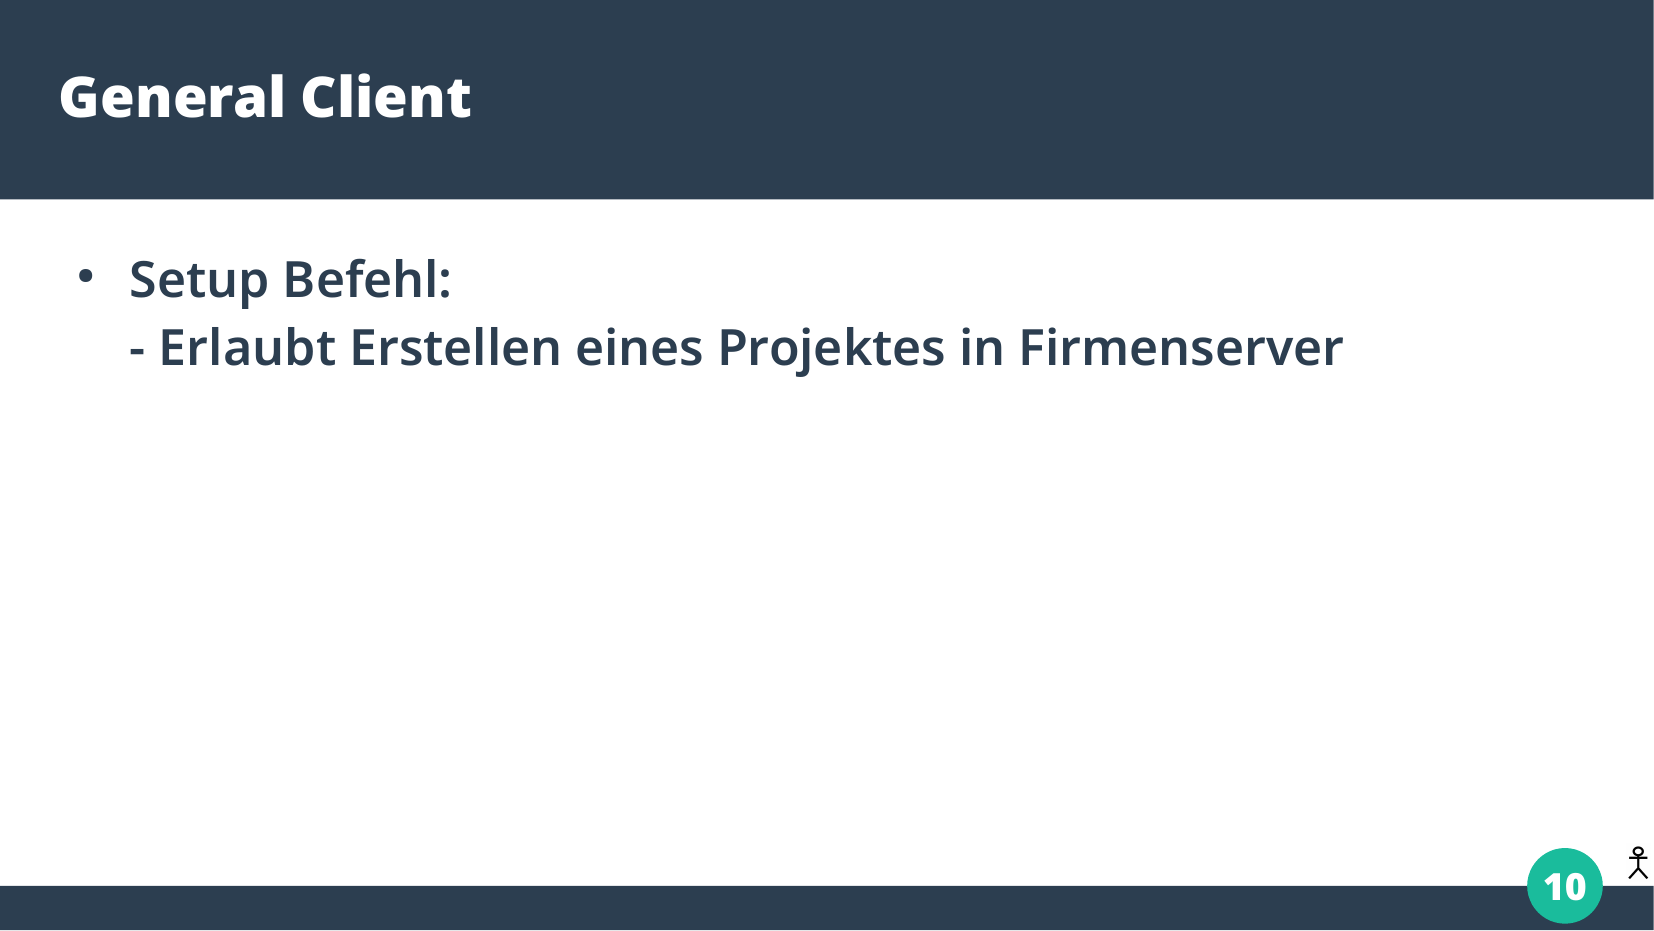

# General Client
Setup Befehl:
- Erlaubt Erstellen eines Projektes in Firmenserver